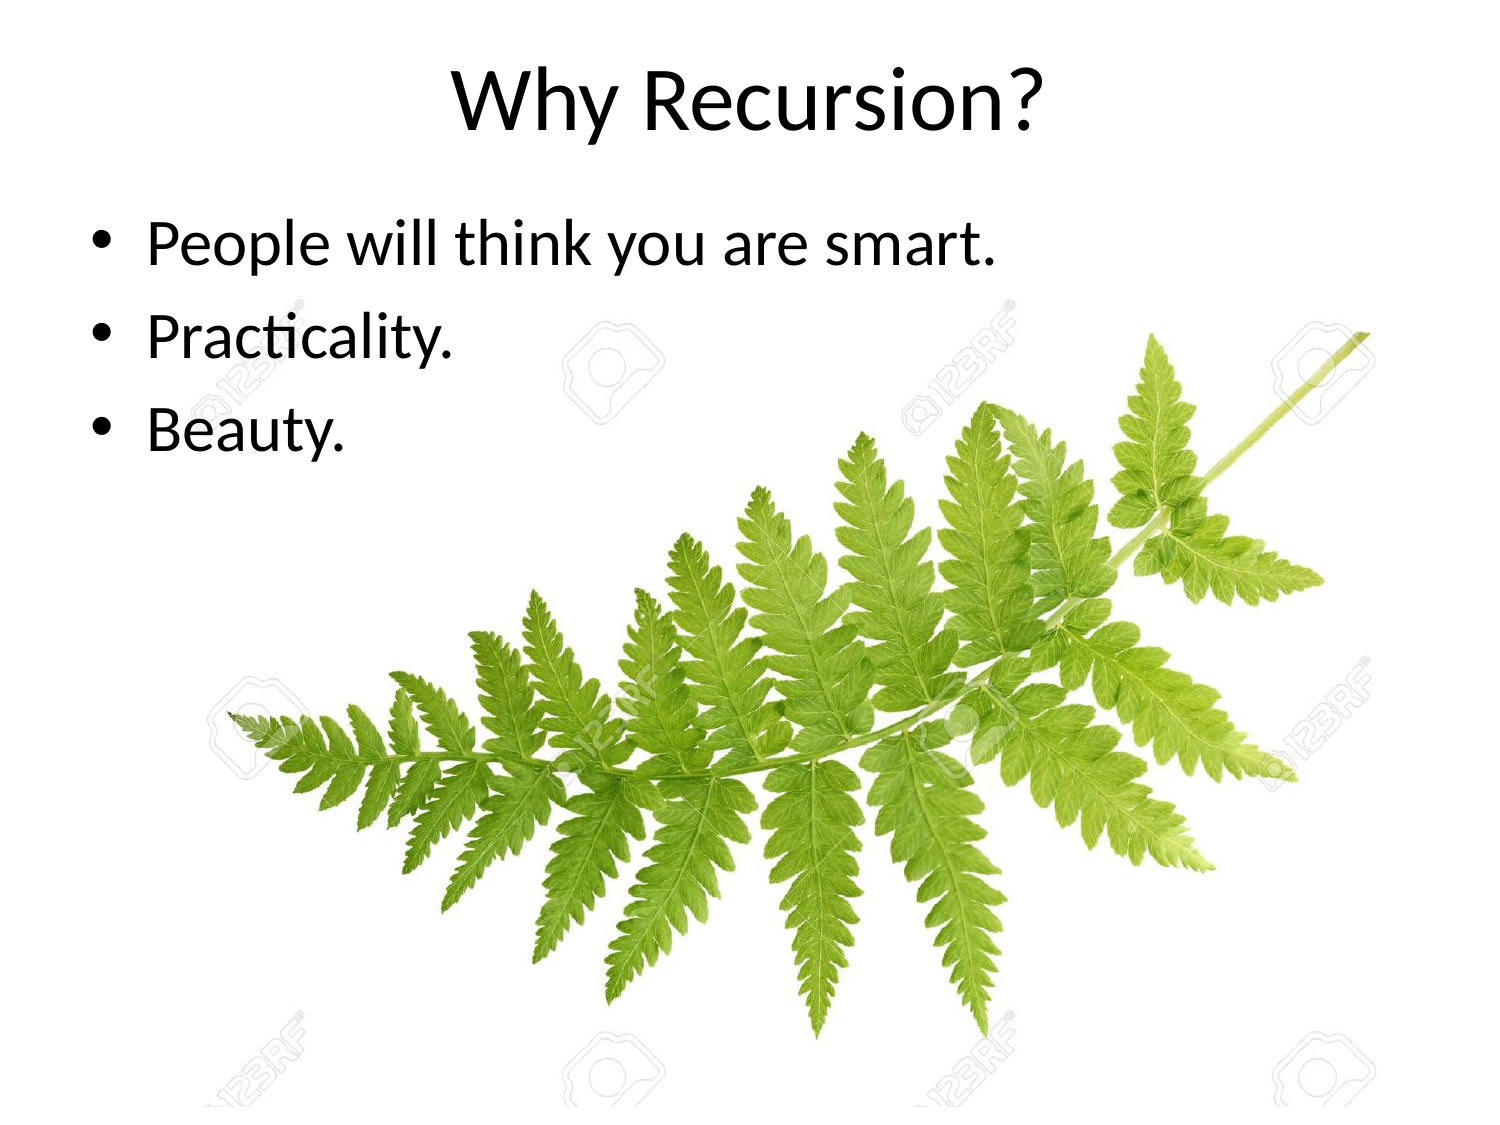

# Why Recursion?
People will think you are smart.
Practicality.
Beauty.